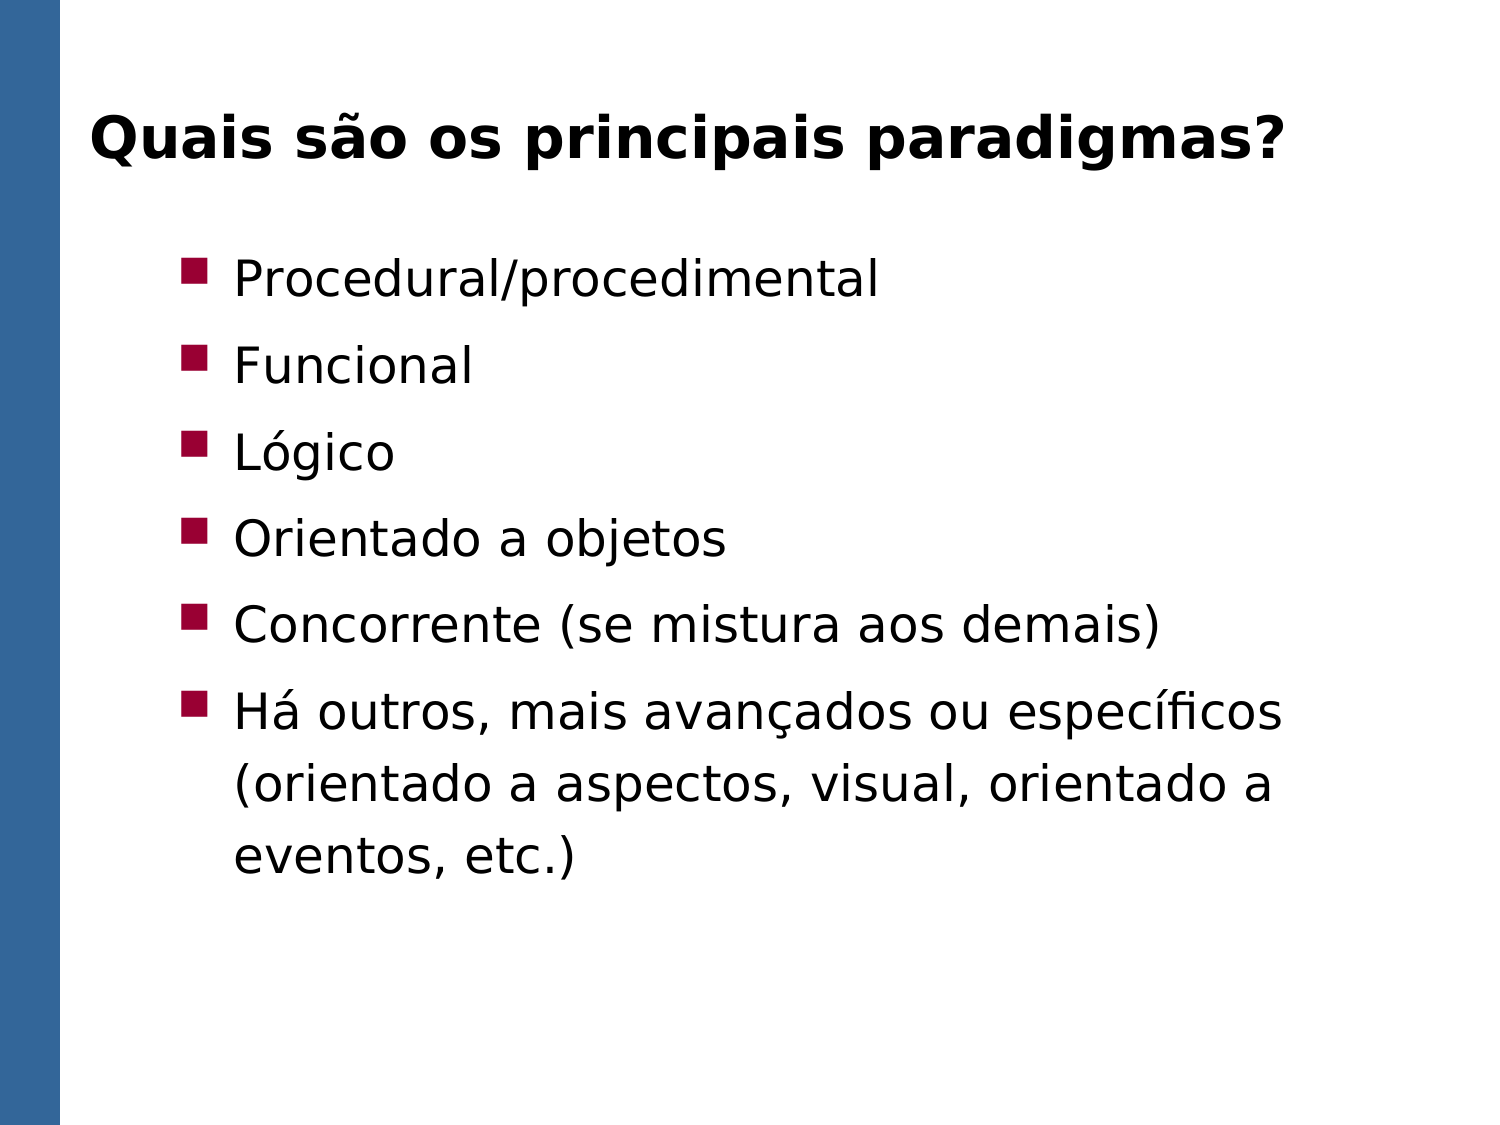

# Quais são os principais paradigmas?
Procedural/procedimental
Funcional
Lógico
Orientado a objetos
Concorrente (se mistura aos demais)
Há outros, mais avançados ou específicos (orientado a aspectos, visual, orientado a eventos, etc.)